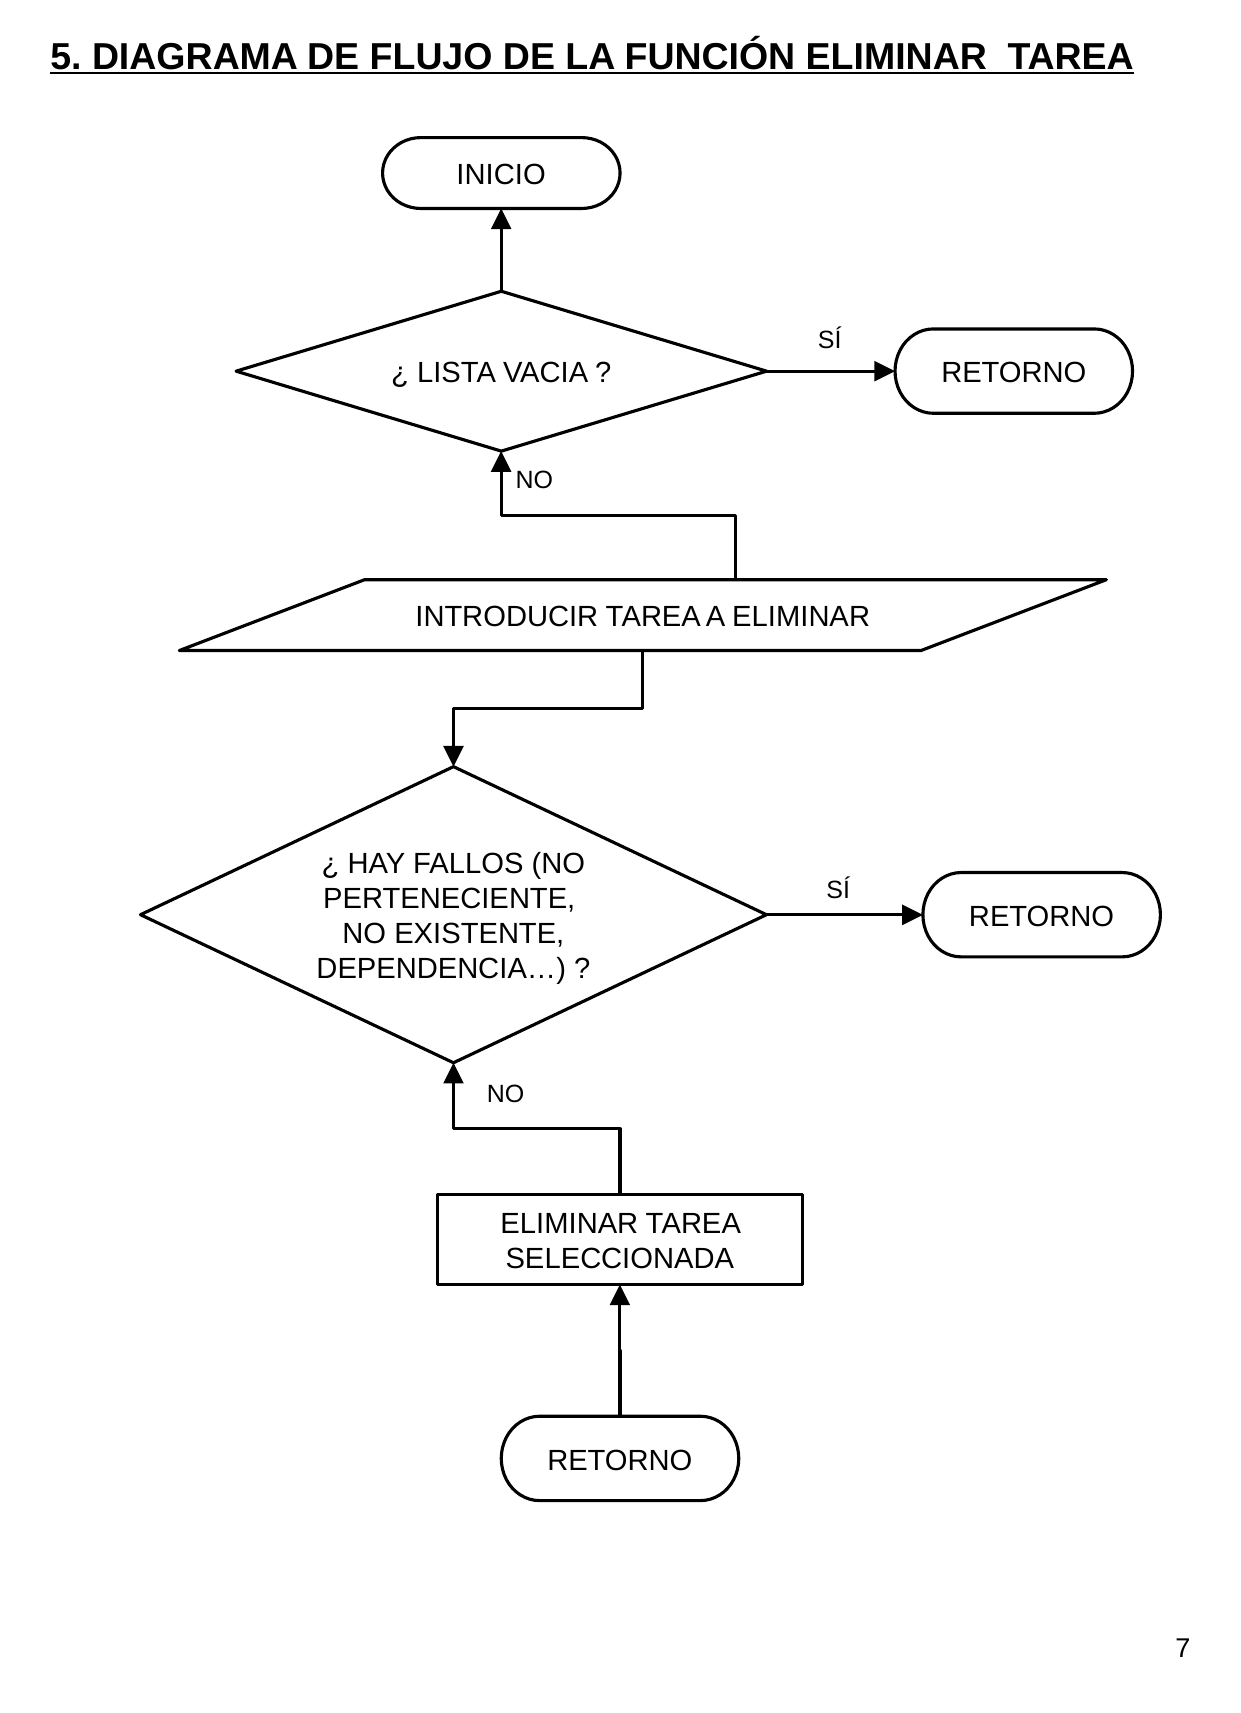

5. DIAGRAMA DE FLUJO DE LA FUNCIÓN ELIMINAR_TAREA
INICIO
¿ LISTA VACIA ?
SÍ
RETORNO
NO
INTRODUCIR TAREA A ELIMINAR
¿ HAY FALLOS (NO PERTENECIENTE, NO EXISTENTE, DEPENDENCIA…) ?
SÍ
RETORNO
NO
ELIMINAR TAREA SELECCIONADA
RETORNO
7